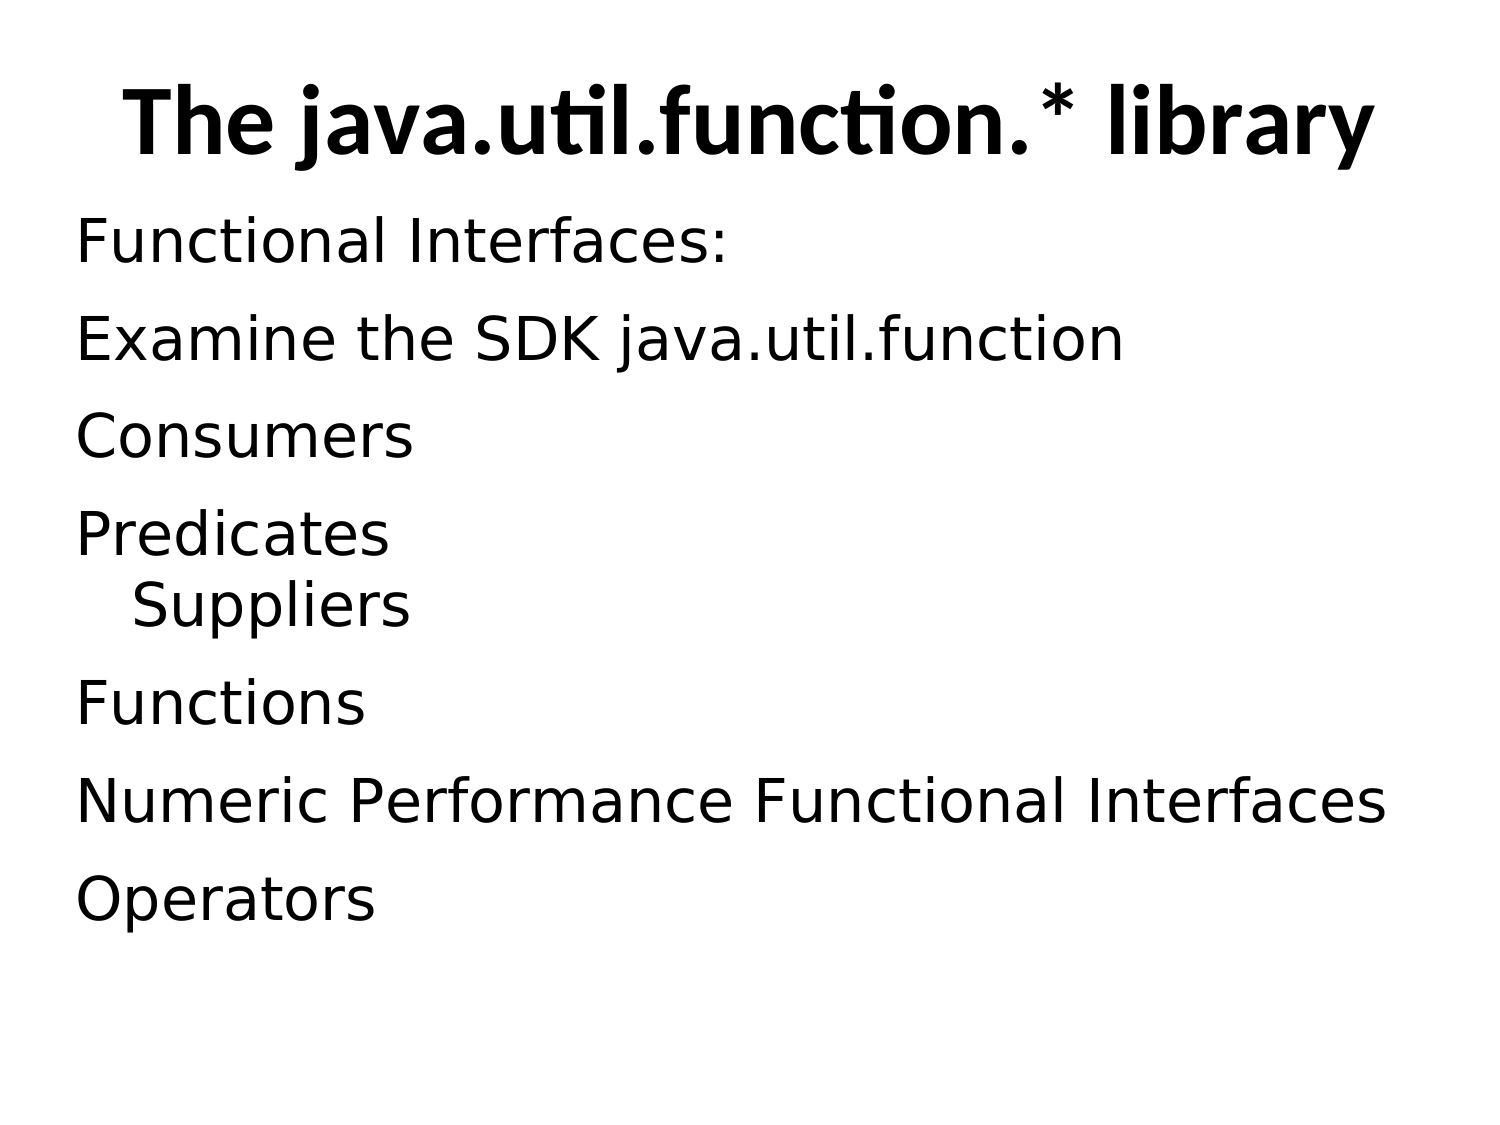

# The java.util.function.* library
Functional Interfaces:
Examine the SDK java.util.function
Consumers
Predicates
Suppliers
Functions
Numeric Performance Functional Interfaces
Operators